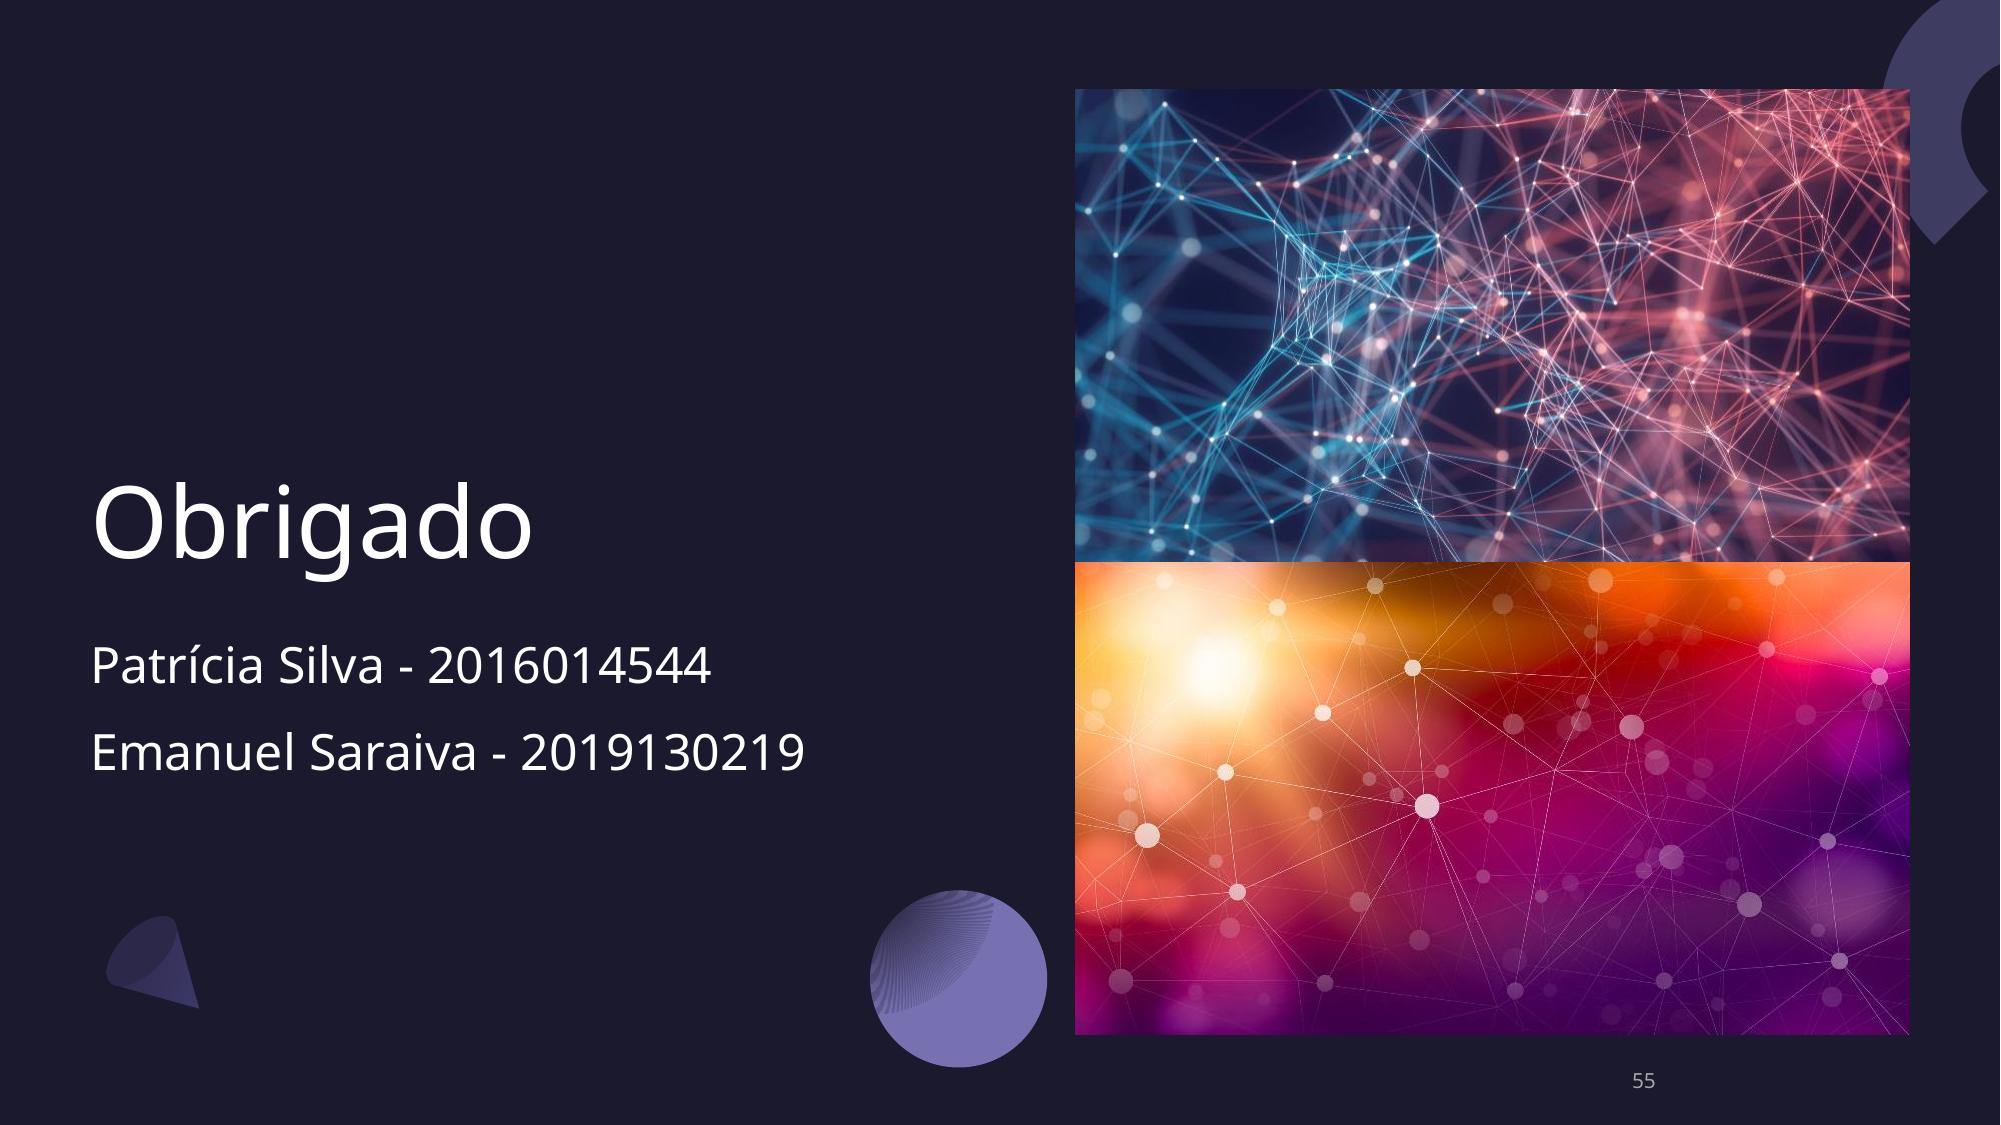

# Obrigado
Patrícia Silva - 2016014544
Emanuel Saraiva - 2019130219